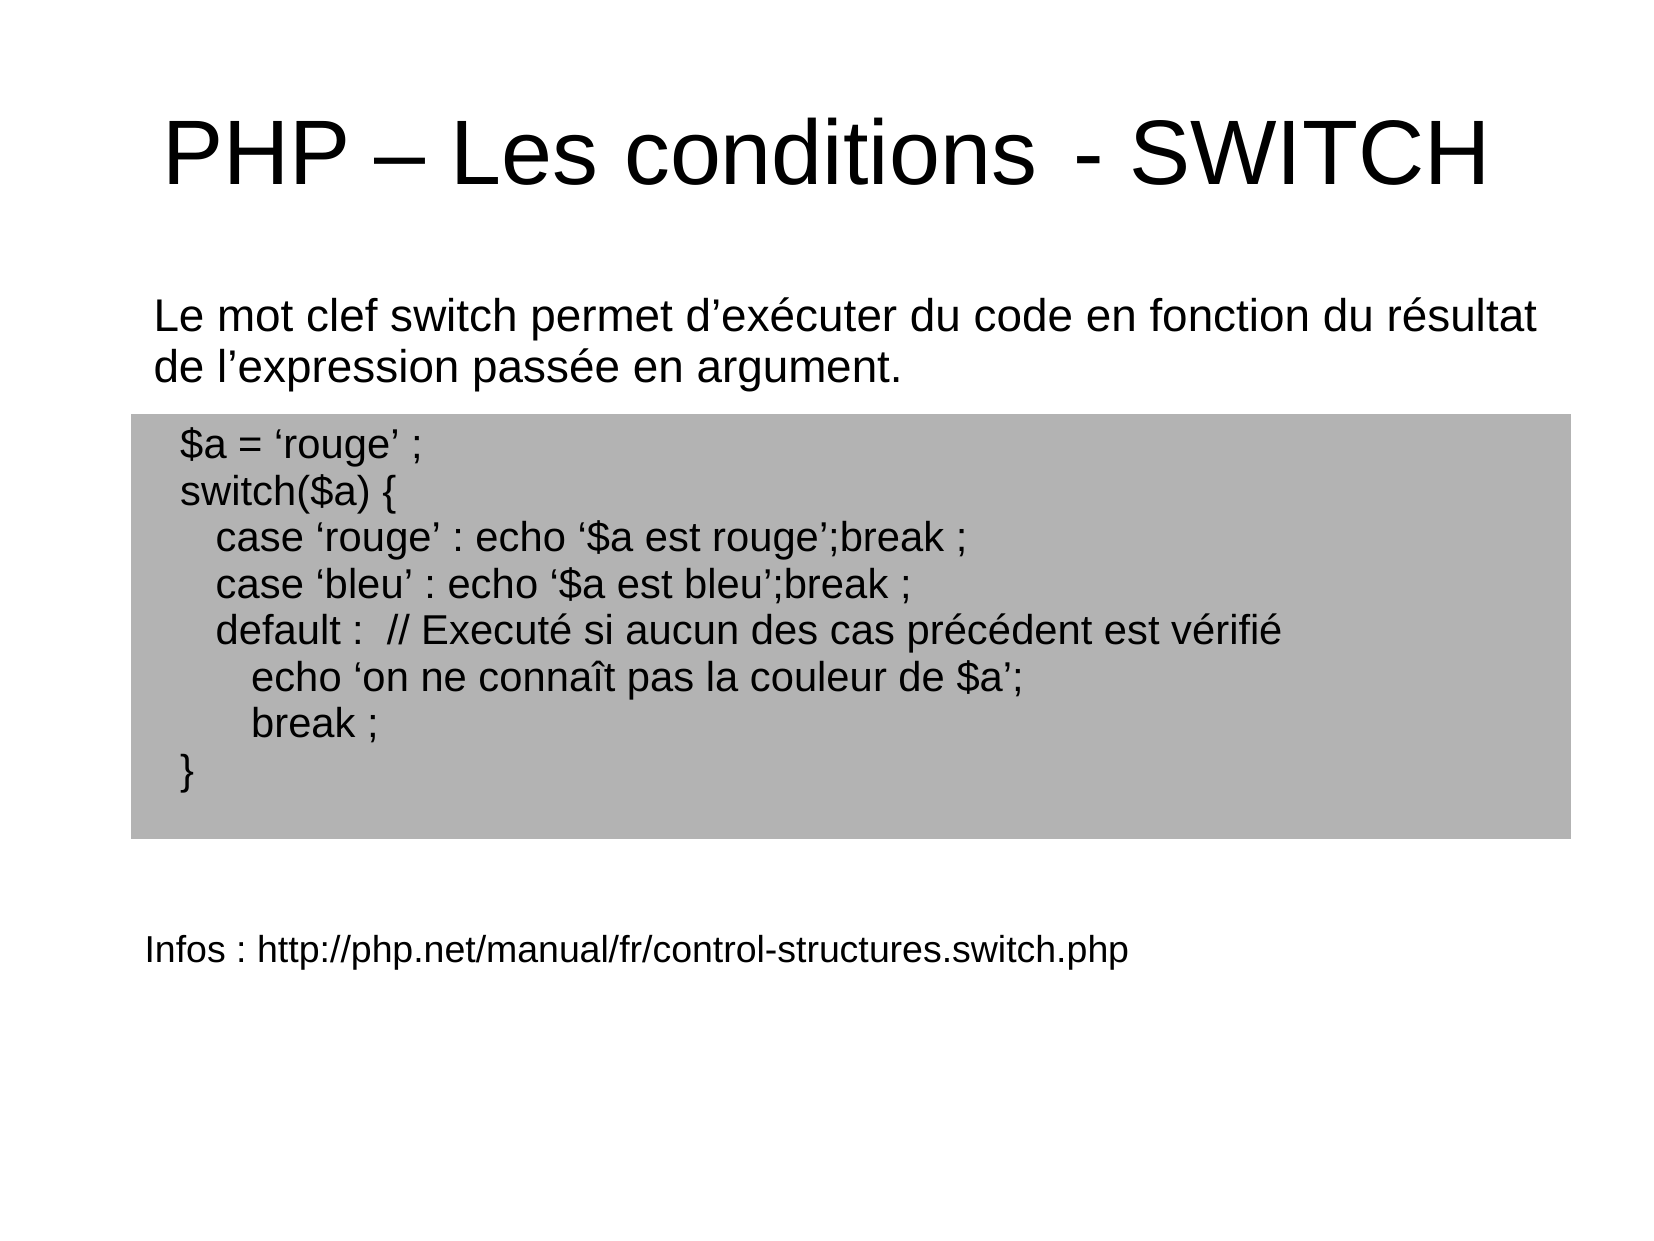

# PHP – Les conditions	 - SWITCH
Le mot clef switch permet d’exécuter du code en fonction du résultat de l’expression passée en argument.
| $a = ‘rouge’ ; switch($a) { case ‘rouge’ : echo ‘$a est rouge’;break ; case ‘bleu’ : echo ‘$a est bleu’;break ; default : // Executé si aucun des cas précédent est vérifié echo ‘on ne connaît pas la couleur de $a’; break ; } |
| --- |
Infos : http://php.net/manual/fr/control-structures.switch.php